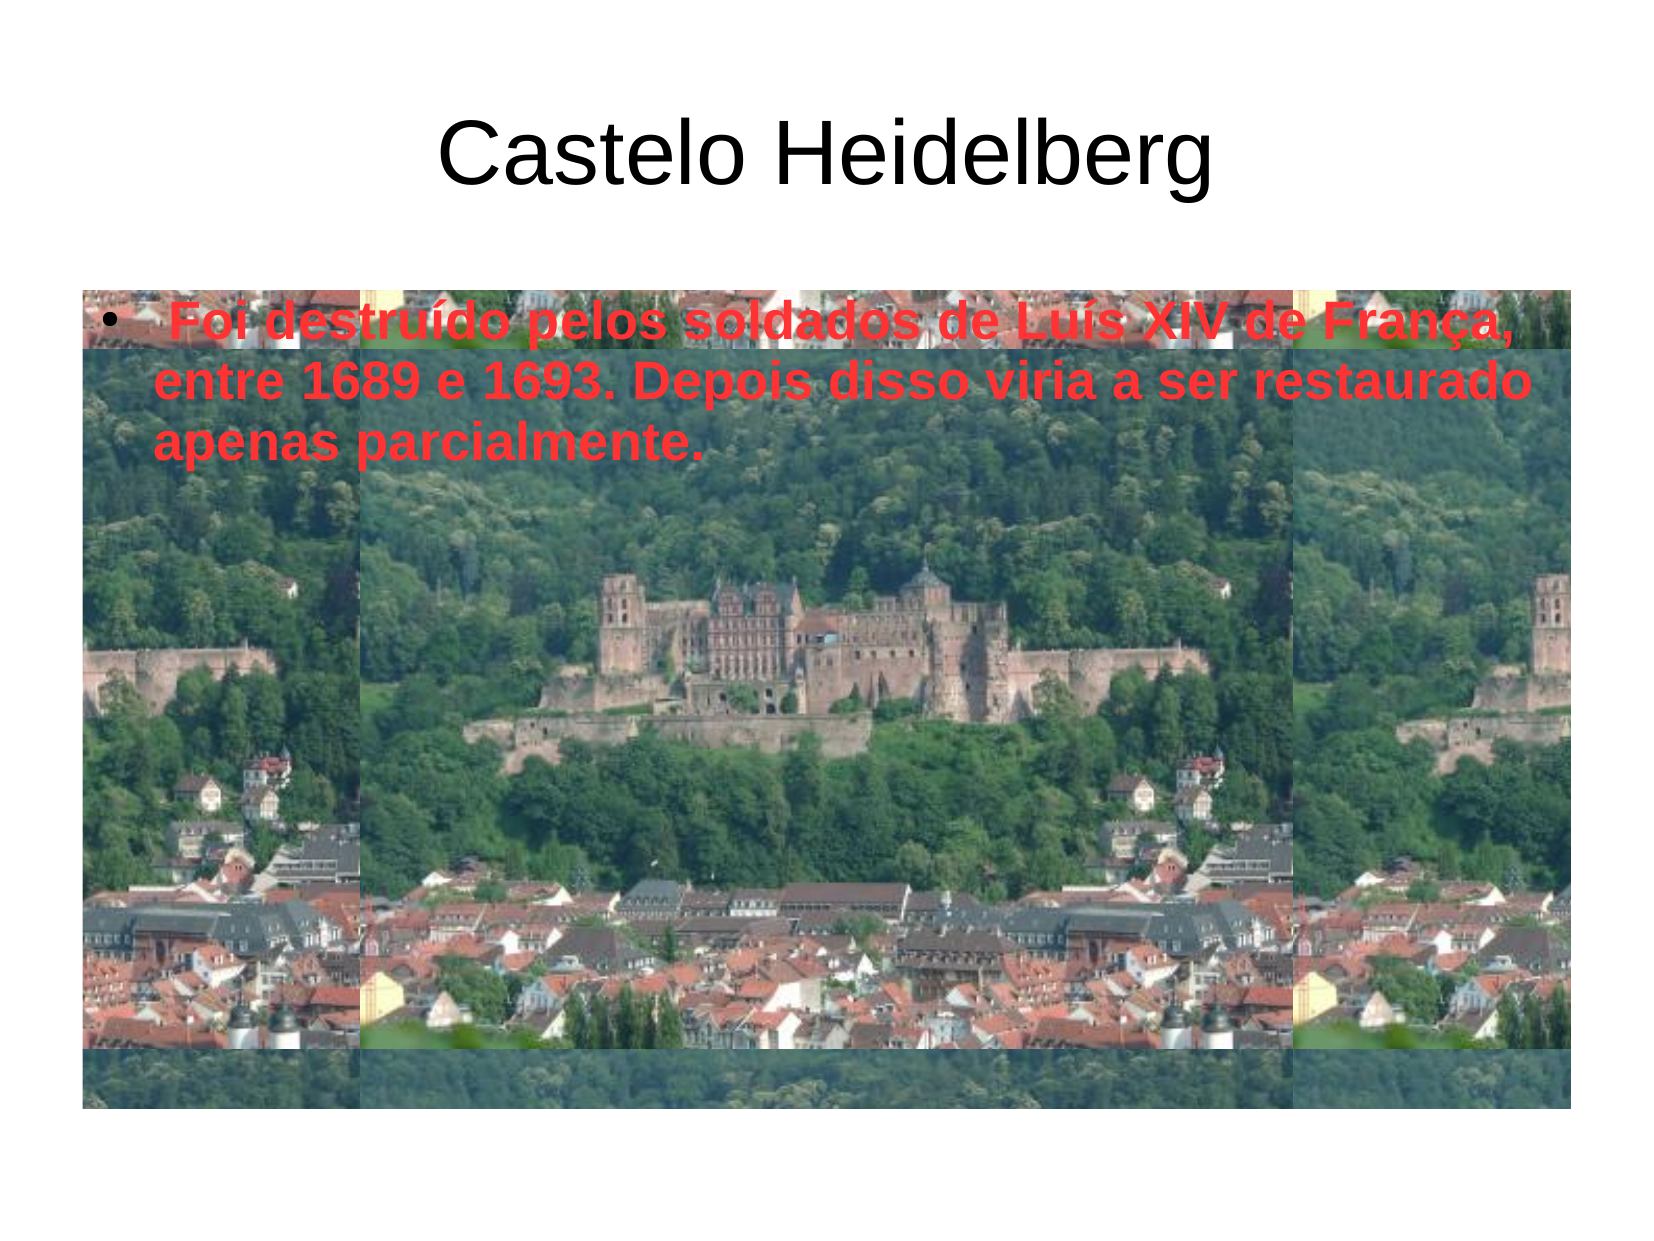

# Castelo Heidelberg
 Foi destruído pelos soldados de Luís XIV de França, entre 1689 e 1693. Depois disso viria a ser restaurado apenas parcialmente.